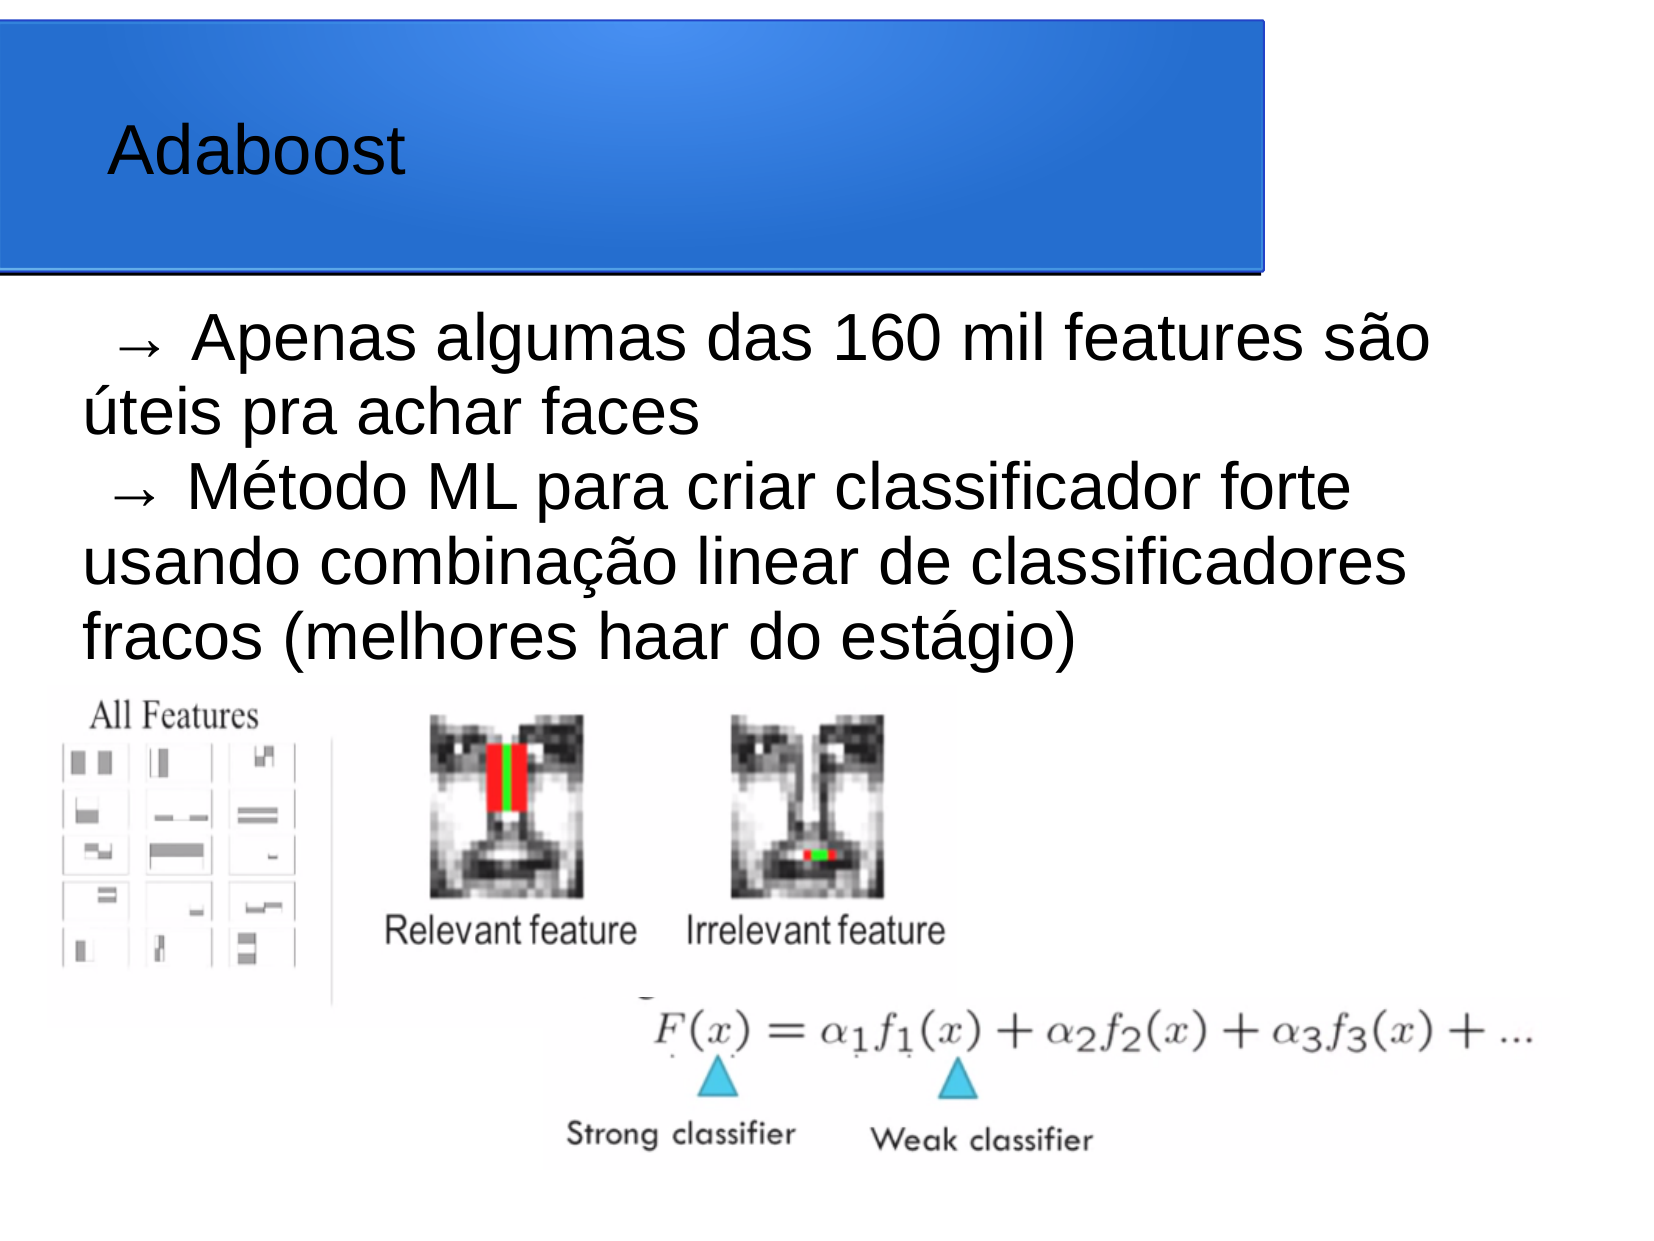

# Adaboost
→ Apenas algumas das 160 mil features são úteis pra achar faces
 → Método ML para criar classificador forte usando combinação linear de classificadores fracos (melhores haar do estágio)